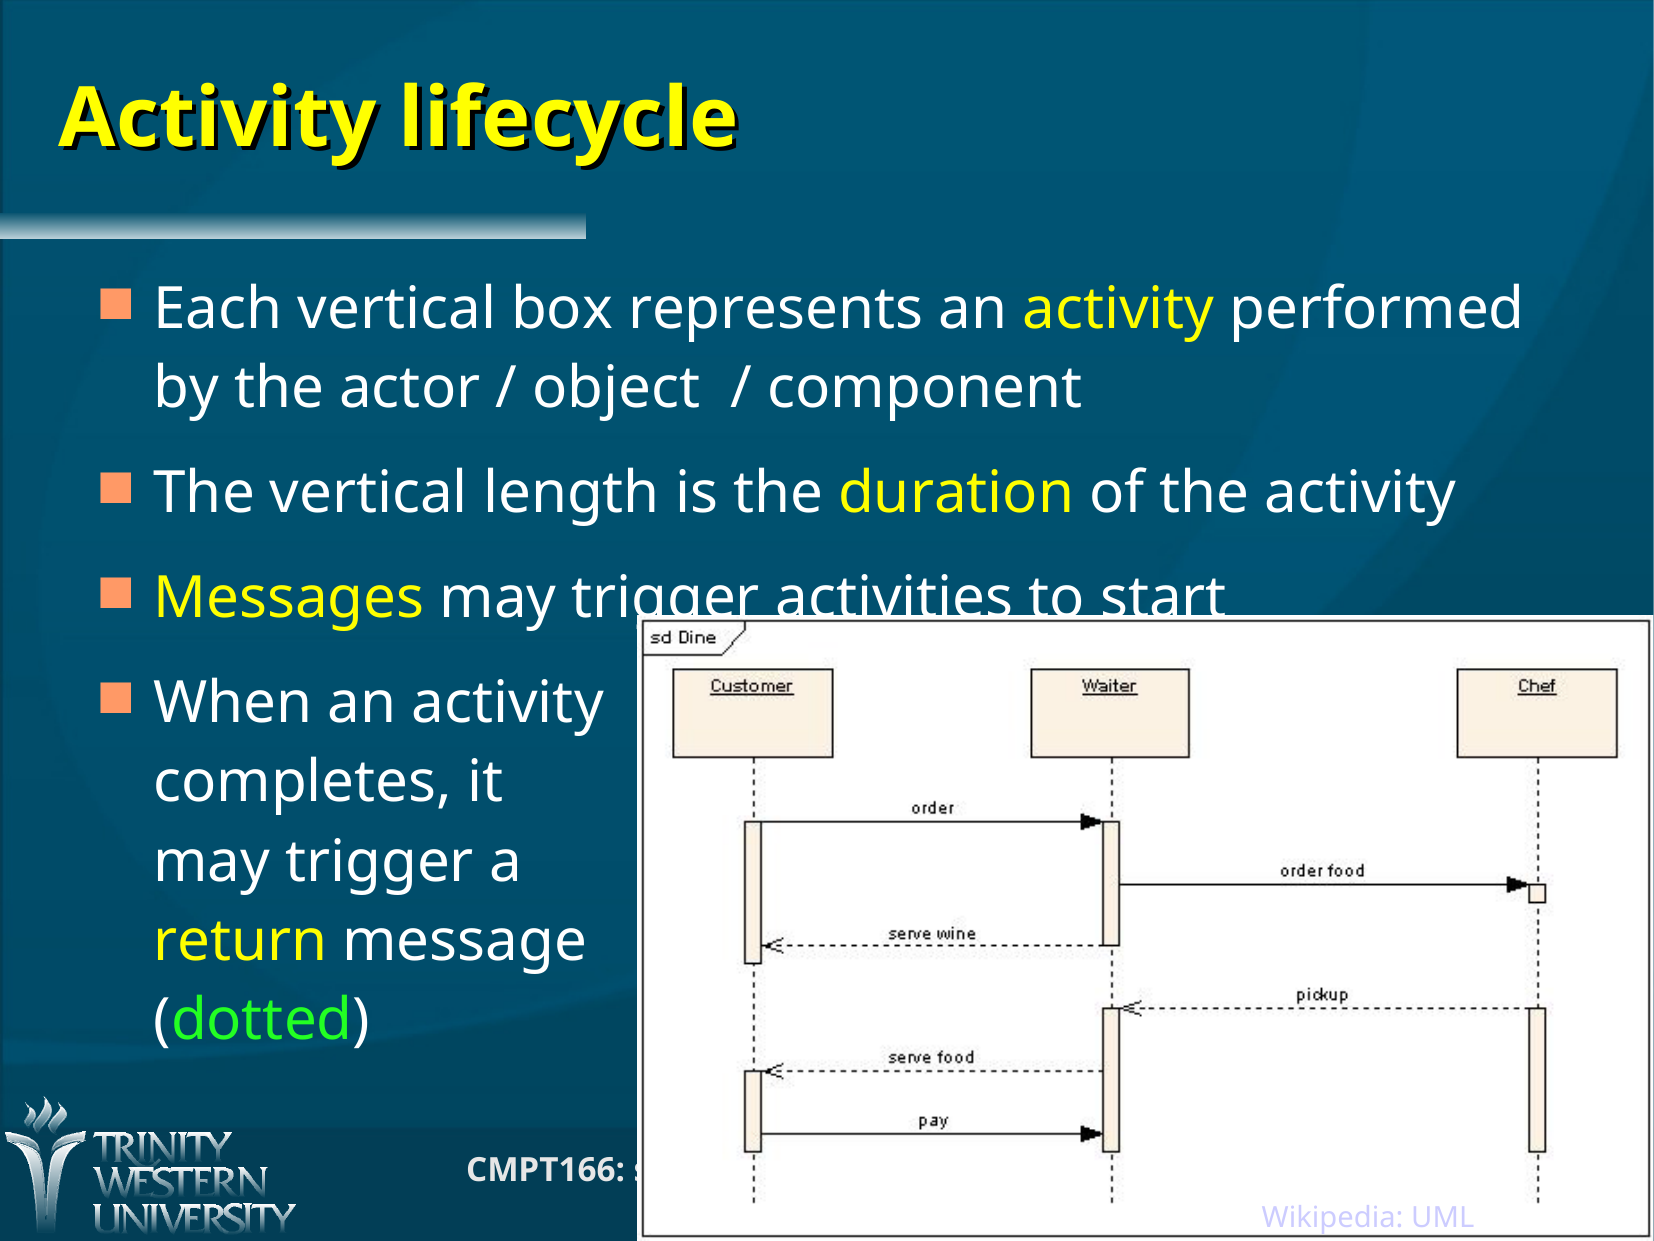

# Activity lifecycle
Each vertical box represents an activity performed by the actor / object / component
The vertical length is the duration of the activity
Messages may trigger activities to start
When an activity
completes, it
may trigger a
return message
(dotted)
CMPT166: sequence diagrams
10 Mar 2010
5
Wikipedia: UML